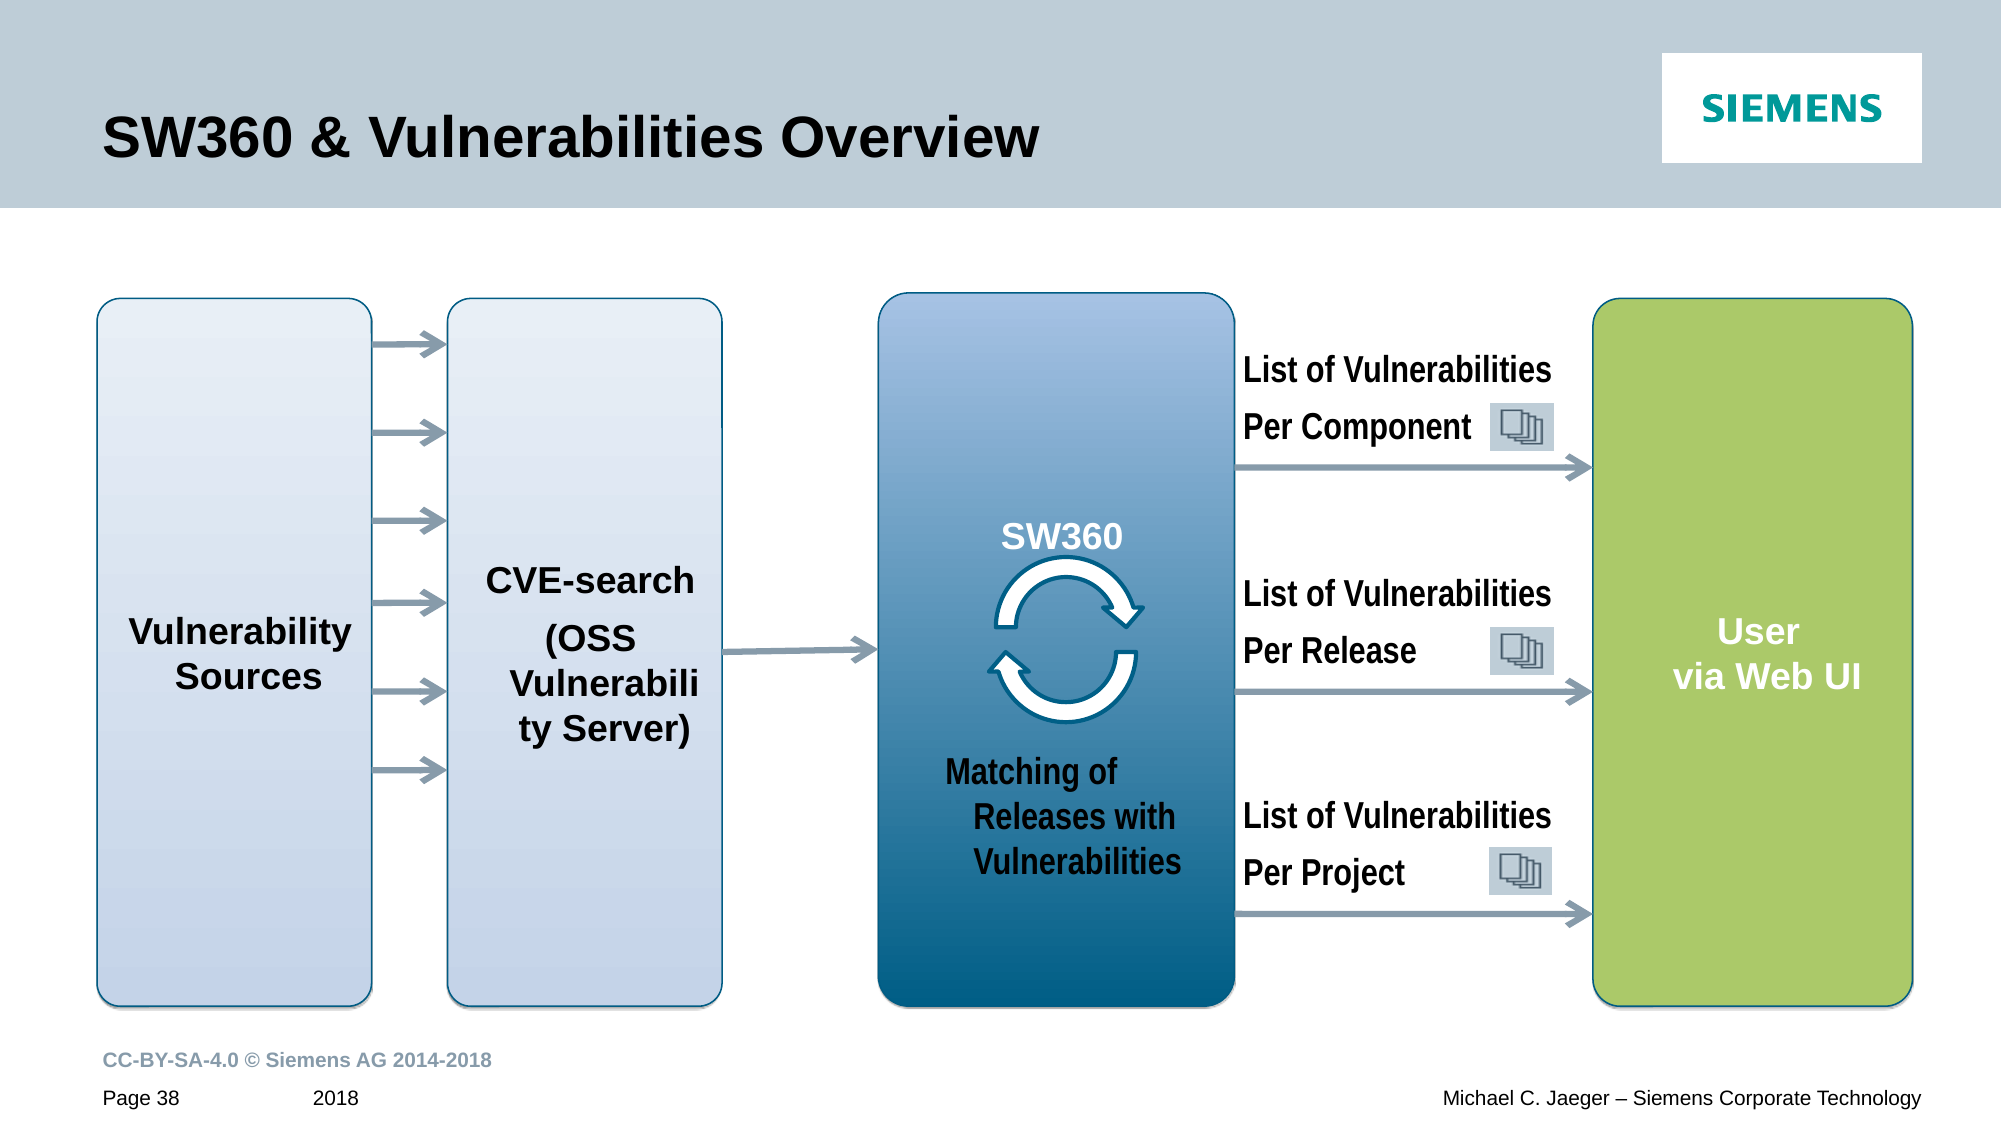

# SW360 & Vulnerabilities Overview
SW360
Vulnerability Sources
CVE-search
(OSS Vulnerability Server)
User
via Web UI
List of Vulnerabilities
Per Component
List of Vulnerabilities
Per Release
Matching of Releases with Vulnerabilities
List of Vulnerabilities
Per Project